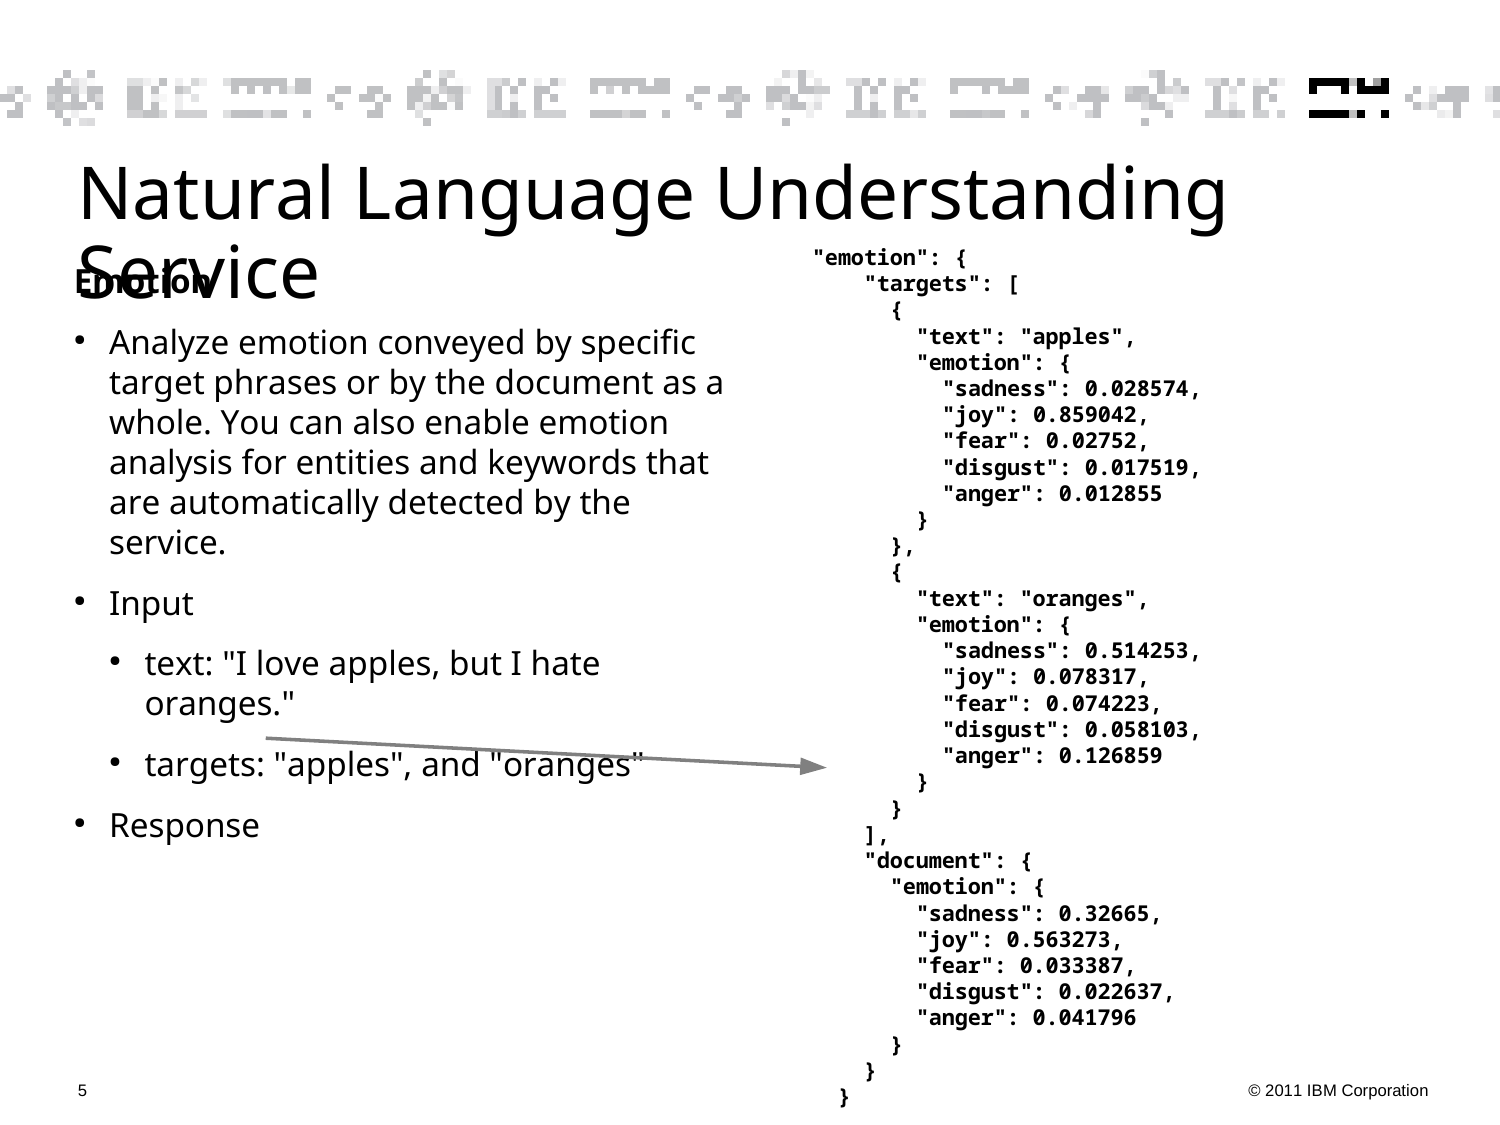

# Natural Language Understanding Service
"emotion": {
 "targets": [
 {
 "text": "apples",
 "emotion": {
 "sadness": 0.028574,
 "joy": 0.859042,
 "fear": 0.02752,
 "disgust": 0.017519,
 "anger": 0.012855
 }
 },
 {
 "text": "oranges",
 "emotion": {
 "sadness": 0.514253,
 "joy": 0.078317,
 "fear": 0.074223,
 "disgust": 0.058103,
 "anger": 0.126859
 }
 }
 ],
 "document": {
 "emotion": {
 "sadness": 0.32665,
 "joy": 0.563273,
 "fear": 0.033387,
 "disgust": 0.022637,
 "anger": 0.041796
 }
 }
 }
Emotion
Analyze emotion conveyed by specific target phrases or by the document as a whole. You can also enable emotion analysis for entities and keywords that are automatically detected by the service.
Input
text: "I love apples, but I hate oranges."
targets: "apples", and "oranges"
Response
5